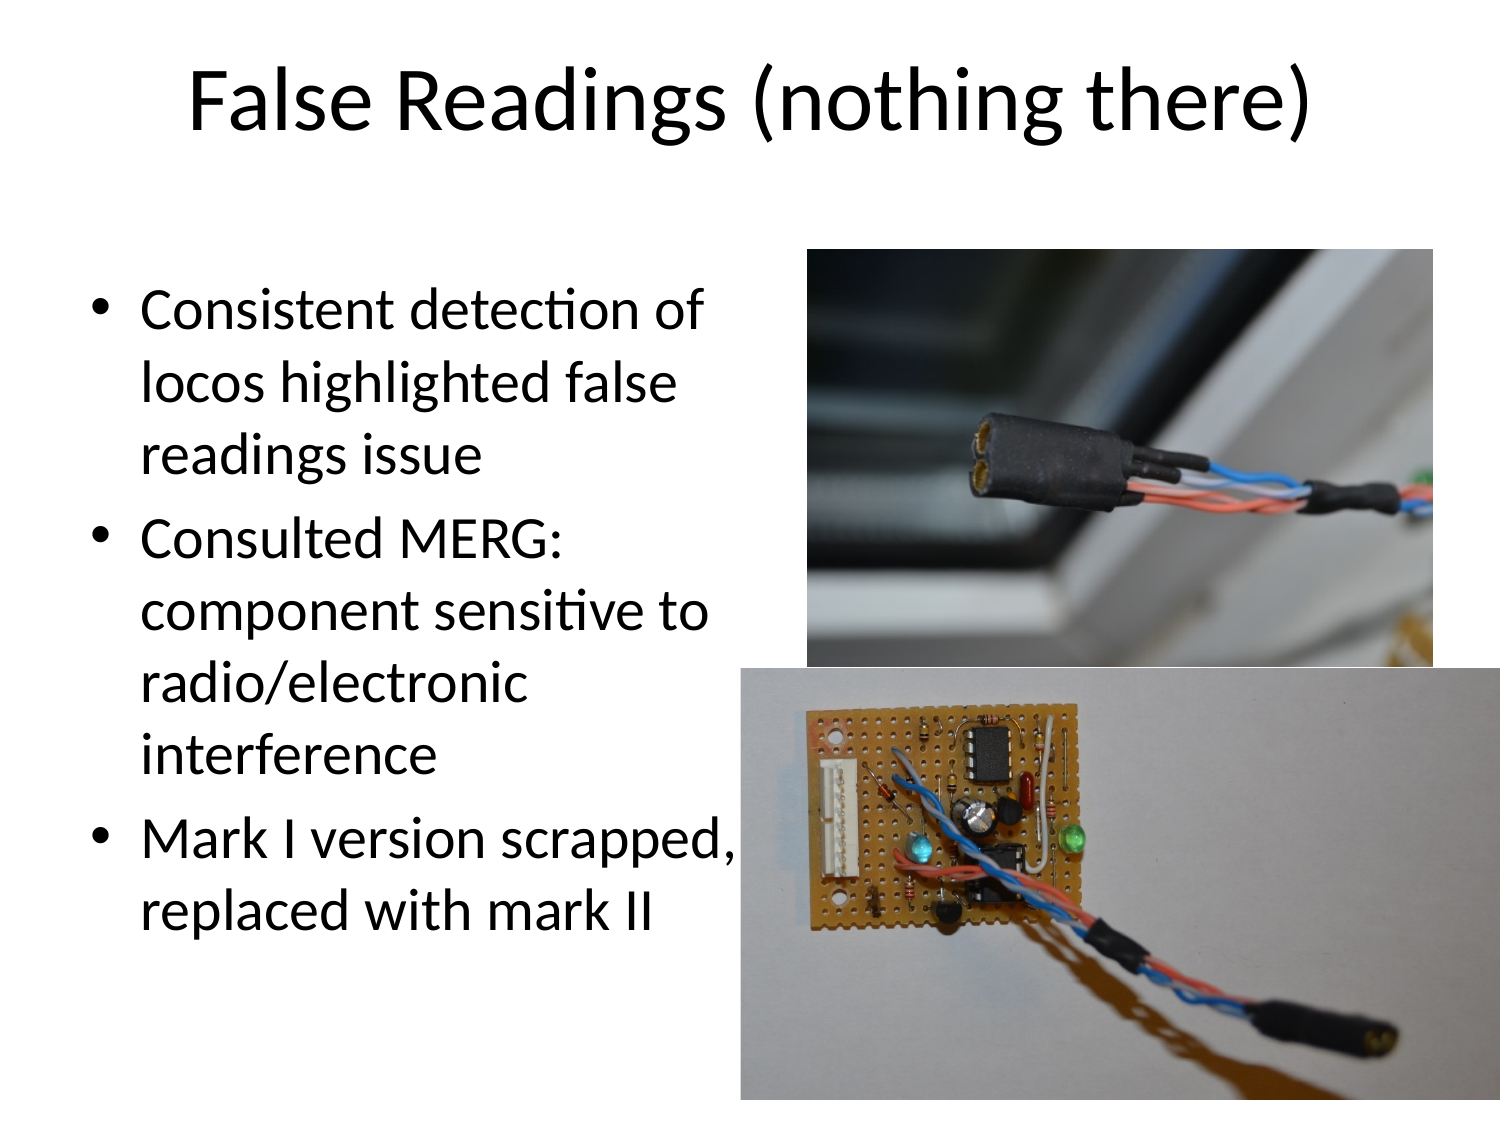

# False Readings (nothing there)
Consistent detection of locos highlighted false readings issue
Consulted MERG: component sensitive to radio/electronic interference
Mark I version scrapped, replaced with mark II